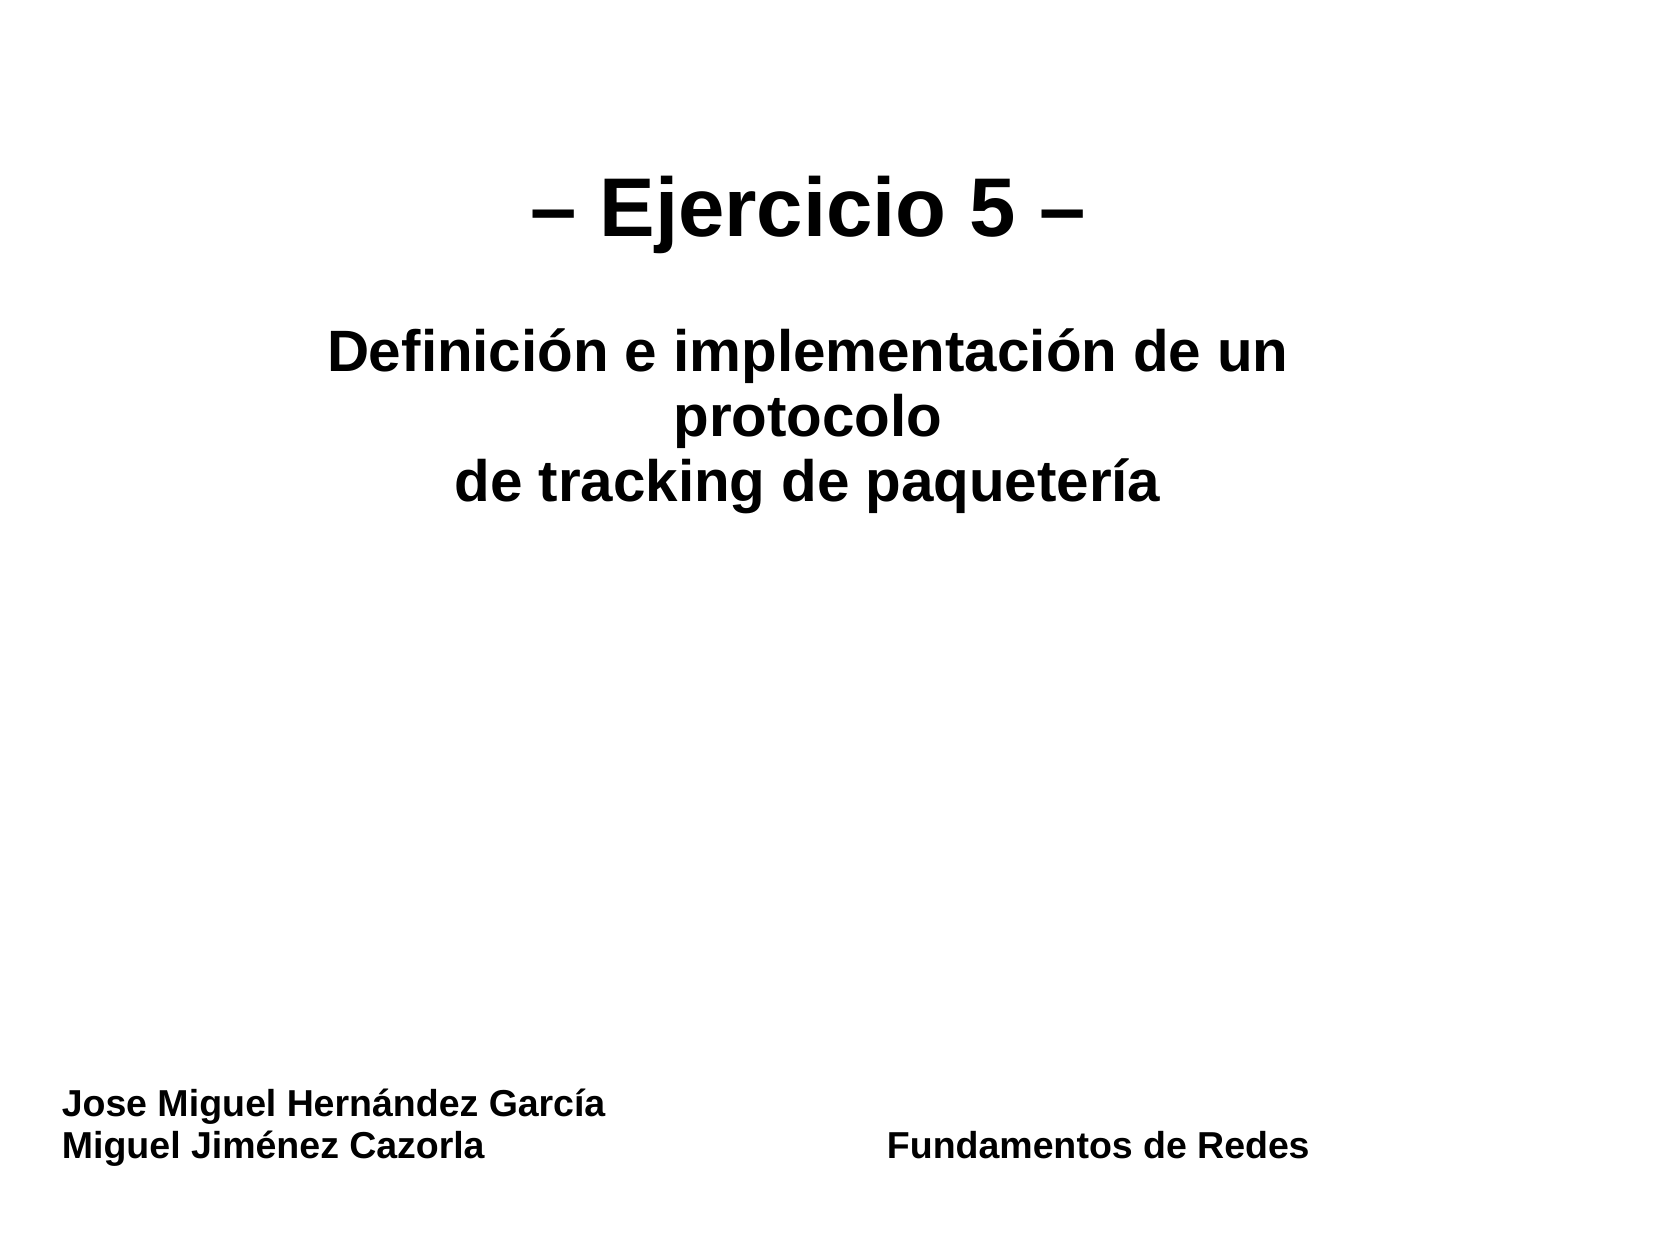

– Ejercicio 5 –
Definición e implementación de un protocolo
de tracking de paquetería
Jose Miguel Hernández García
Miguel Jiménez Cazorla						Fundamentos de Redes